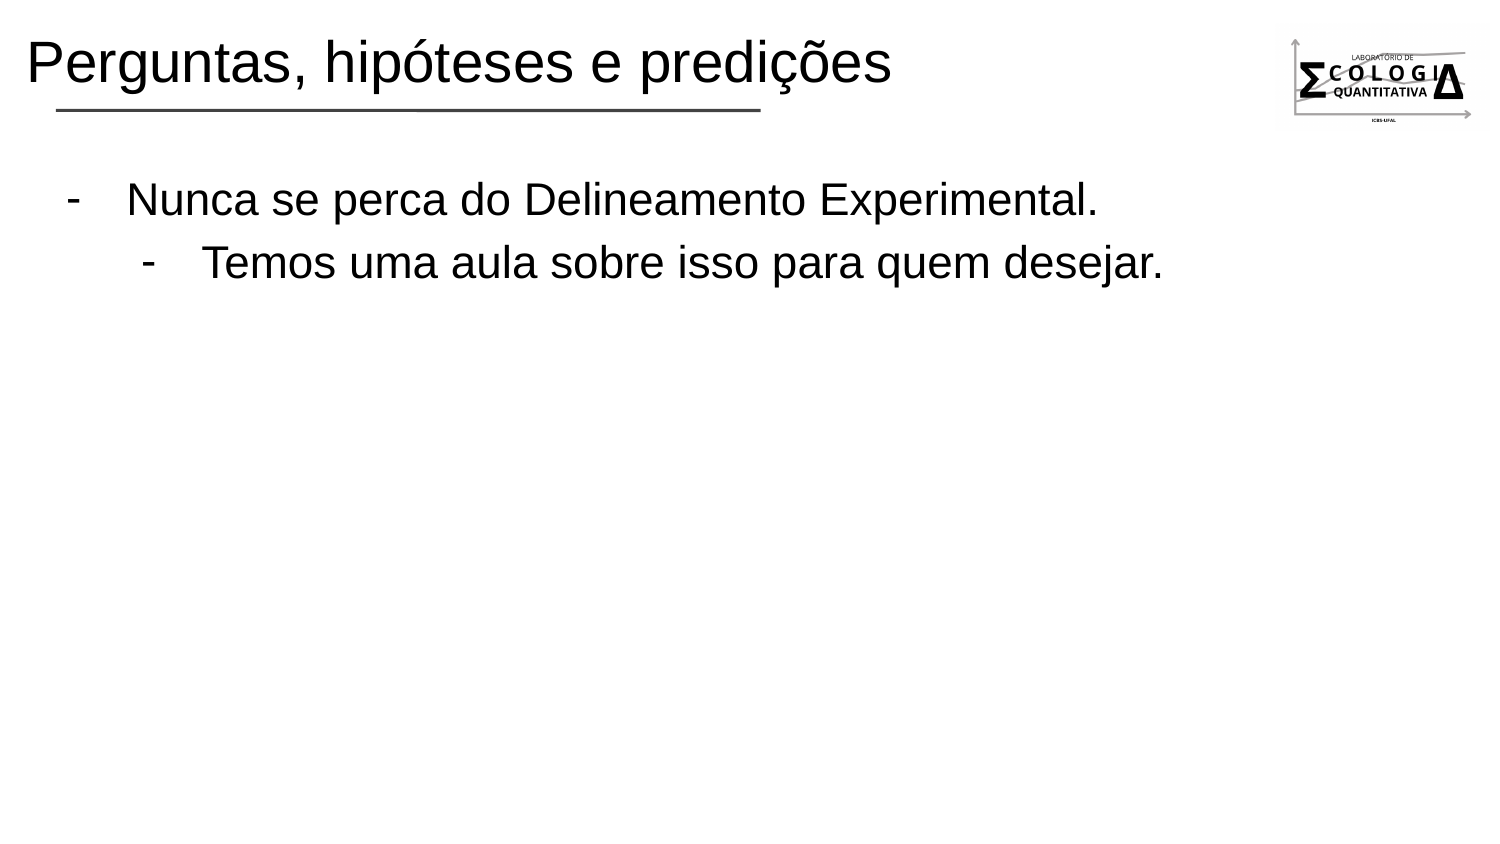

Perguntas, hipóteses e predições
Nunca se perca do Delineamento Experimental.
Temos uma aula sobre isso para quem desejar.